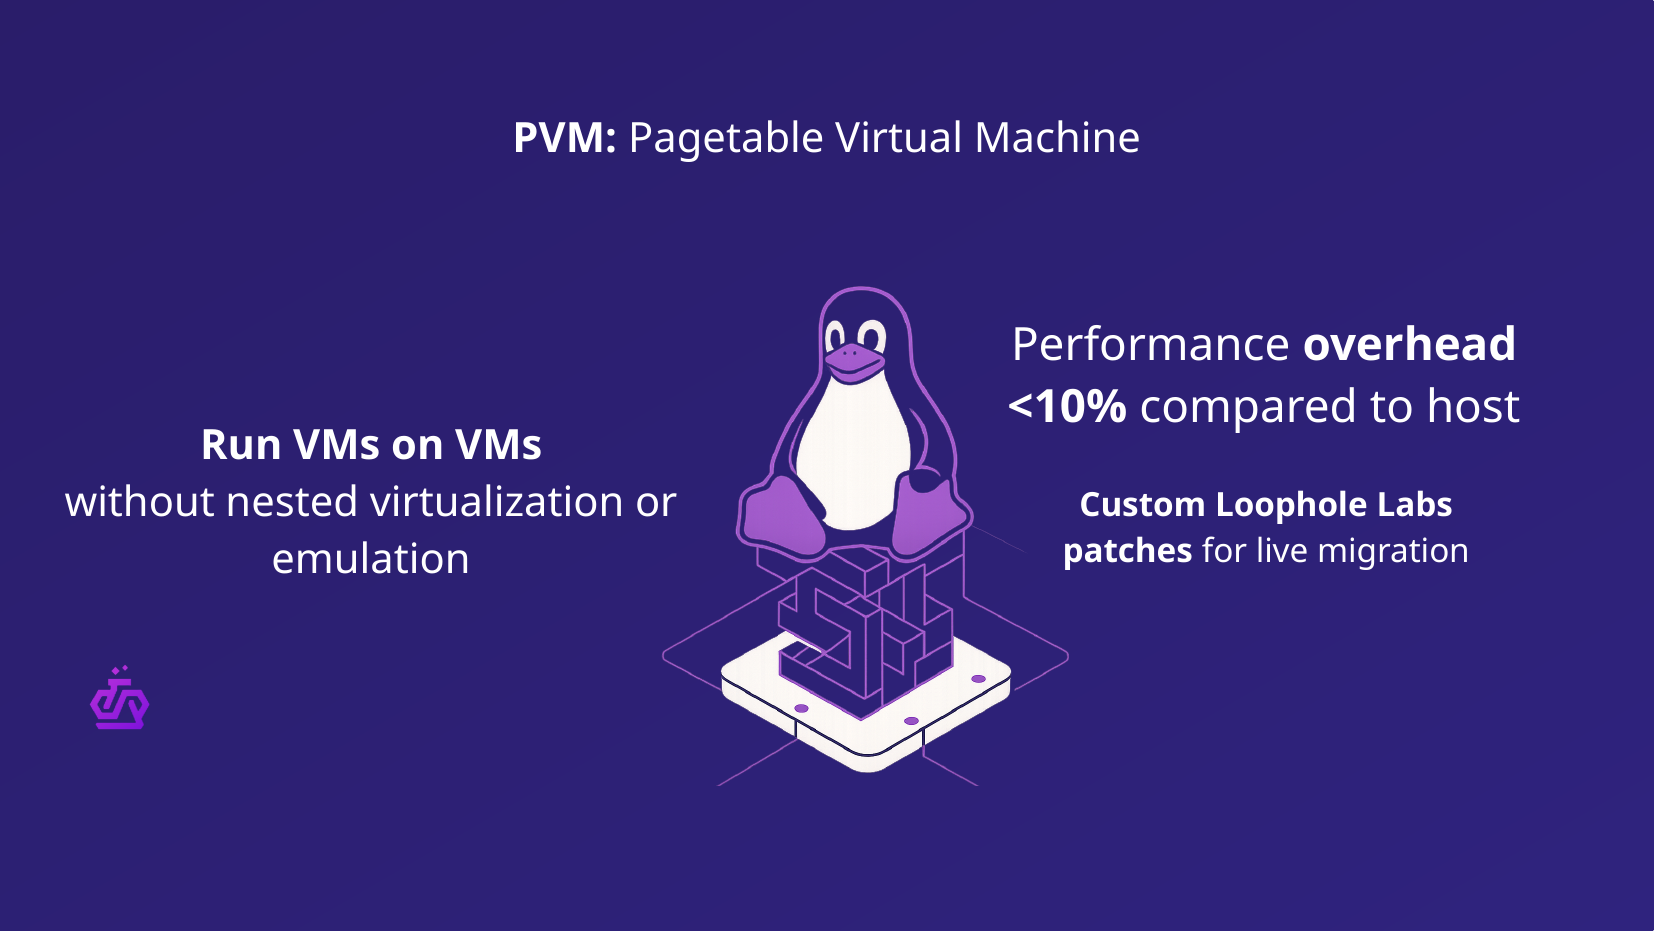

PVM: Pagetable Virtual Machine
Performance overhead <10% compared to host
Run VMs on VMs
without nested virtualization or emulation
Custom Loophole Labs patches for live migration